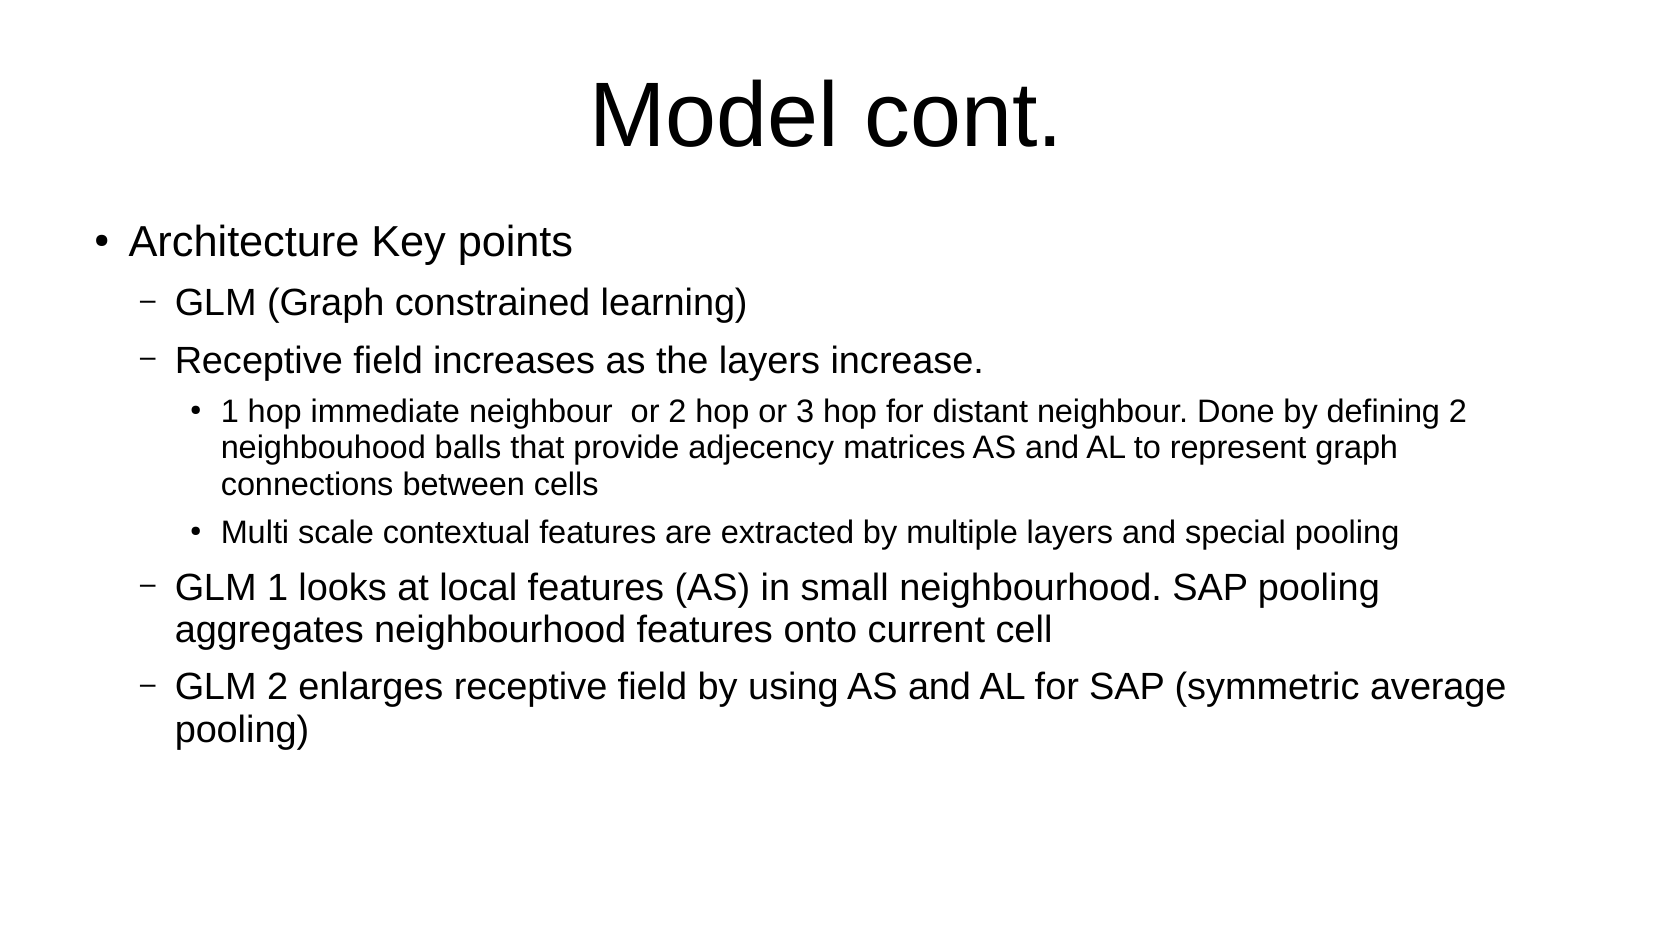

# Model cont.
Architecture Key points
GLM (Graph constrained learning)
Receptive field increases as the layers increase.
1 hop immediate neighbour or 2 hop or 3 hop for distant neighbour. Done by defining 2 neighbouhood balls that provide adjecency matrices AS and AL to represent graph connections between cells
Multi scale contextual features are extracted by multiple layers and special pooling
GLM 1 looks at local features (AS) in small neighbourhood. SAP pooling aggregates neighbourhood features onto current cell
GLM 2 enlarges receptive field by using AS and AL for SAP (symmetric average pooling)